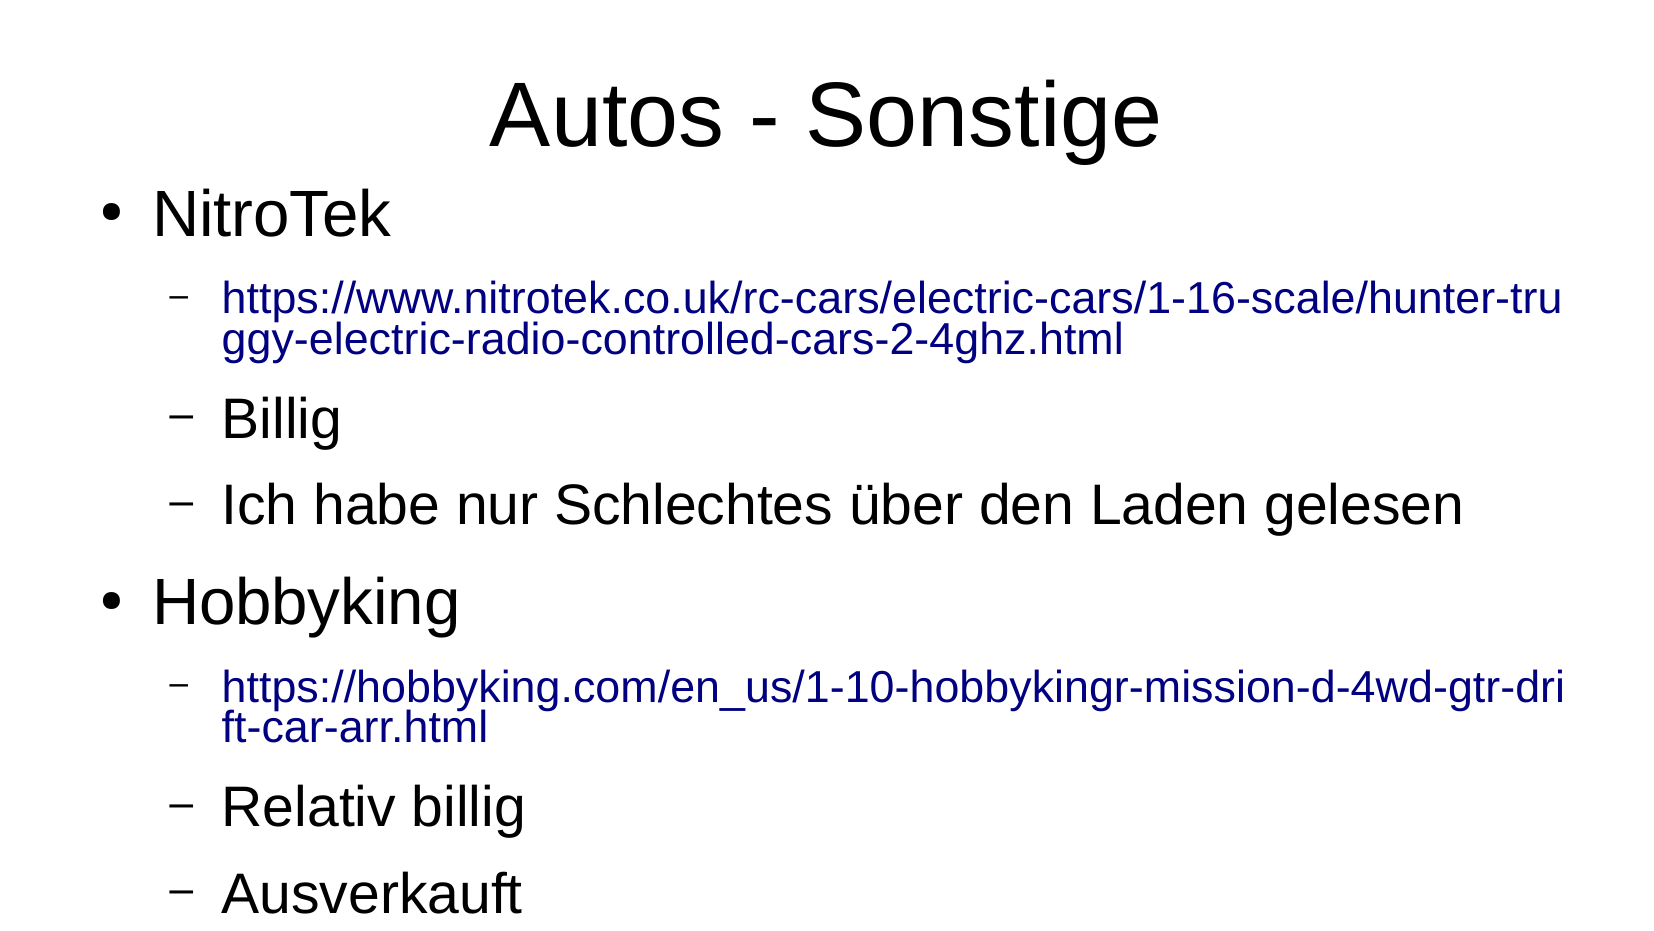

# Autos - Sonstige
NitroTek
https://www.nitrotek.co.uk/rc-cars/electric-cars/1-16-scale/hunter-truggy-electric-radio-controlled-cars-2-4ghz.html
Billig
Ich habe nur Schlechtes über den Laden gelesen
Hobbyking
https://hobbyking.com/en_us/1-10-hobbykingr-mission-d-4wd-gtr-drift-car-arr.html
Relativ billig
Ausverkauft